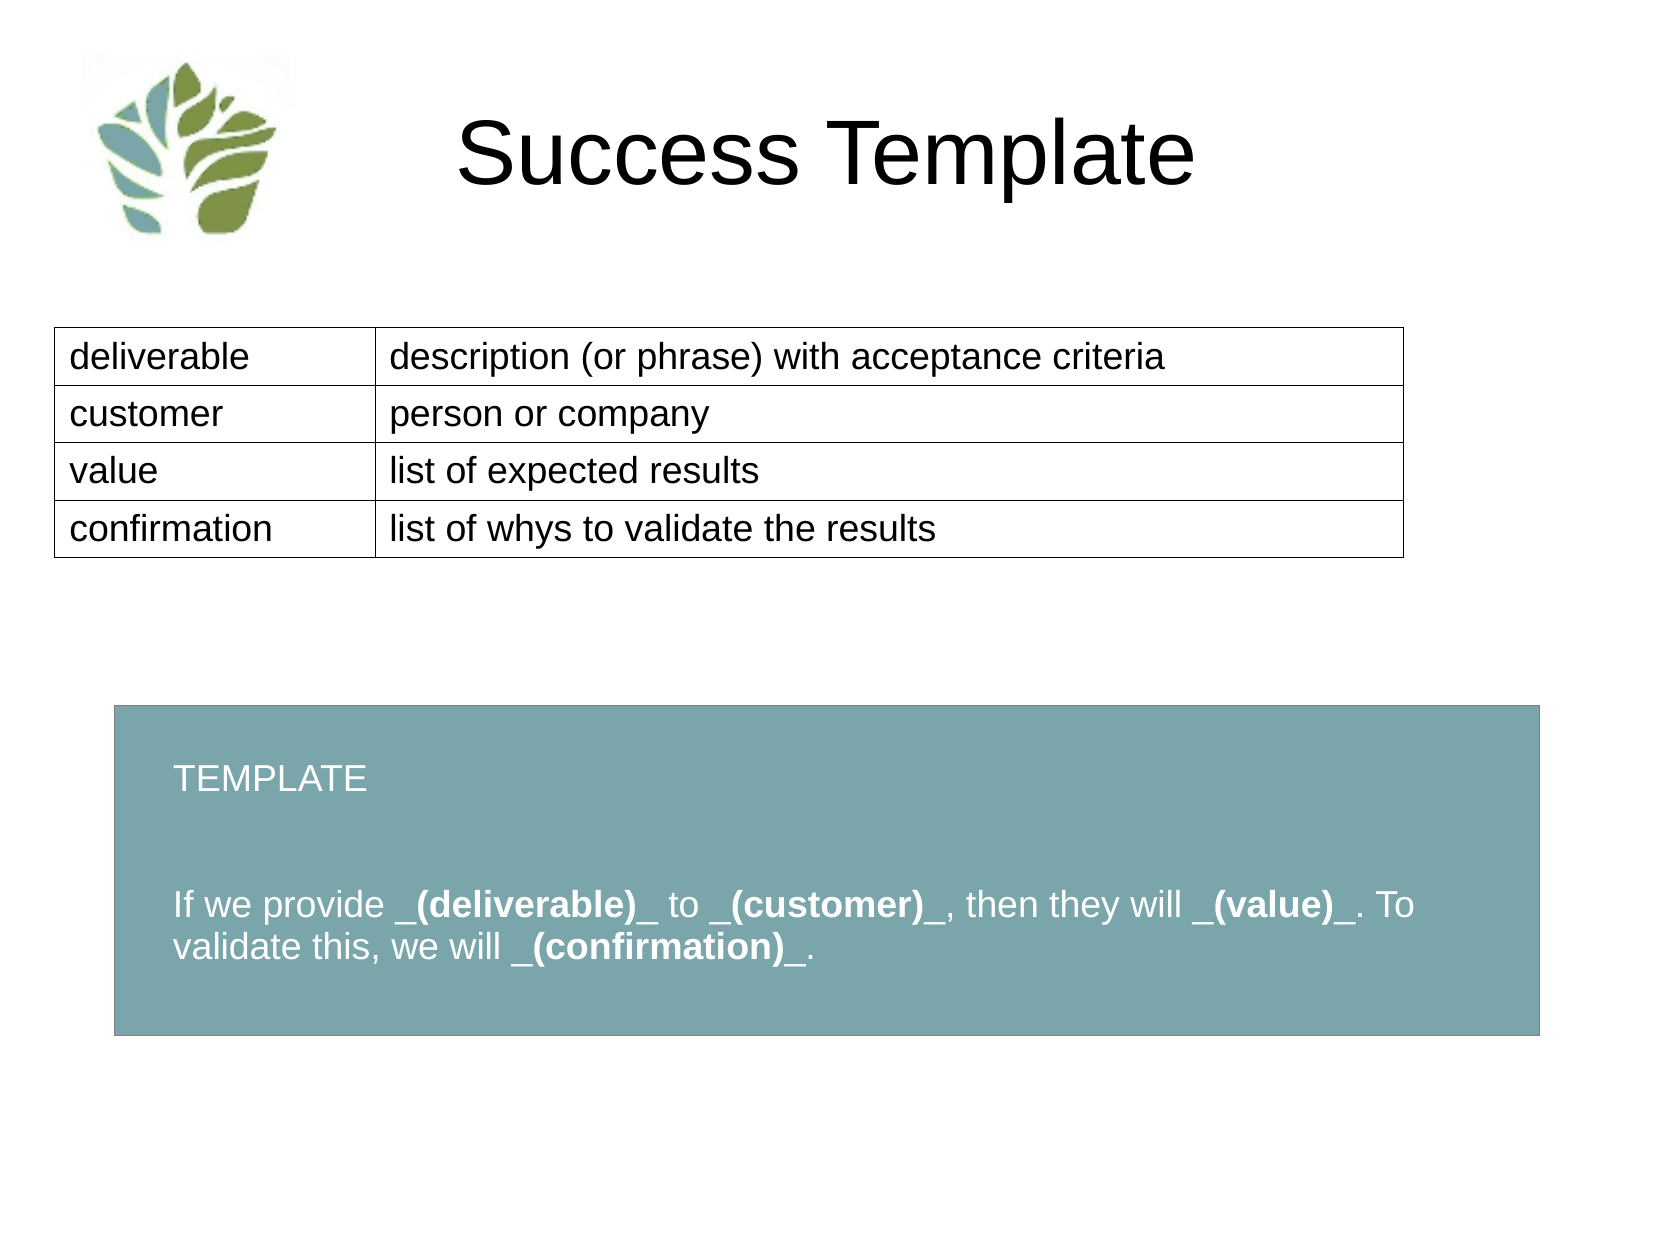

# Success Template
| deliverable | description (or phrase) with acceptance criteria |
| --- | --- |
| customer | person or company |
| value | list of expected results |
| confirmation | list of whys to validate the results |
TEMPLATE
If we provide _(deliverable)_ to _(customer)_, then they will _(value)_. To validate this, we will _(confirmation)_.